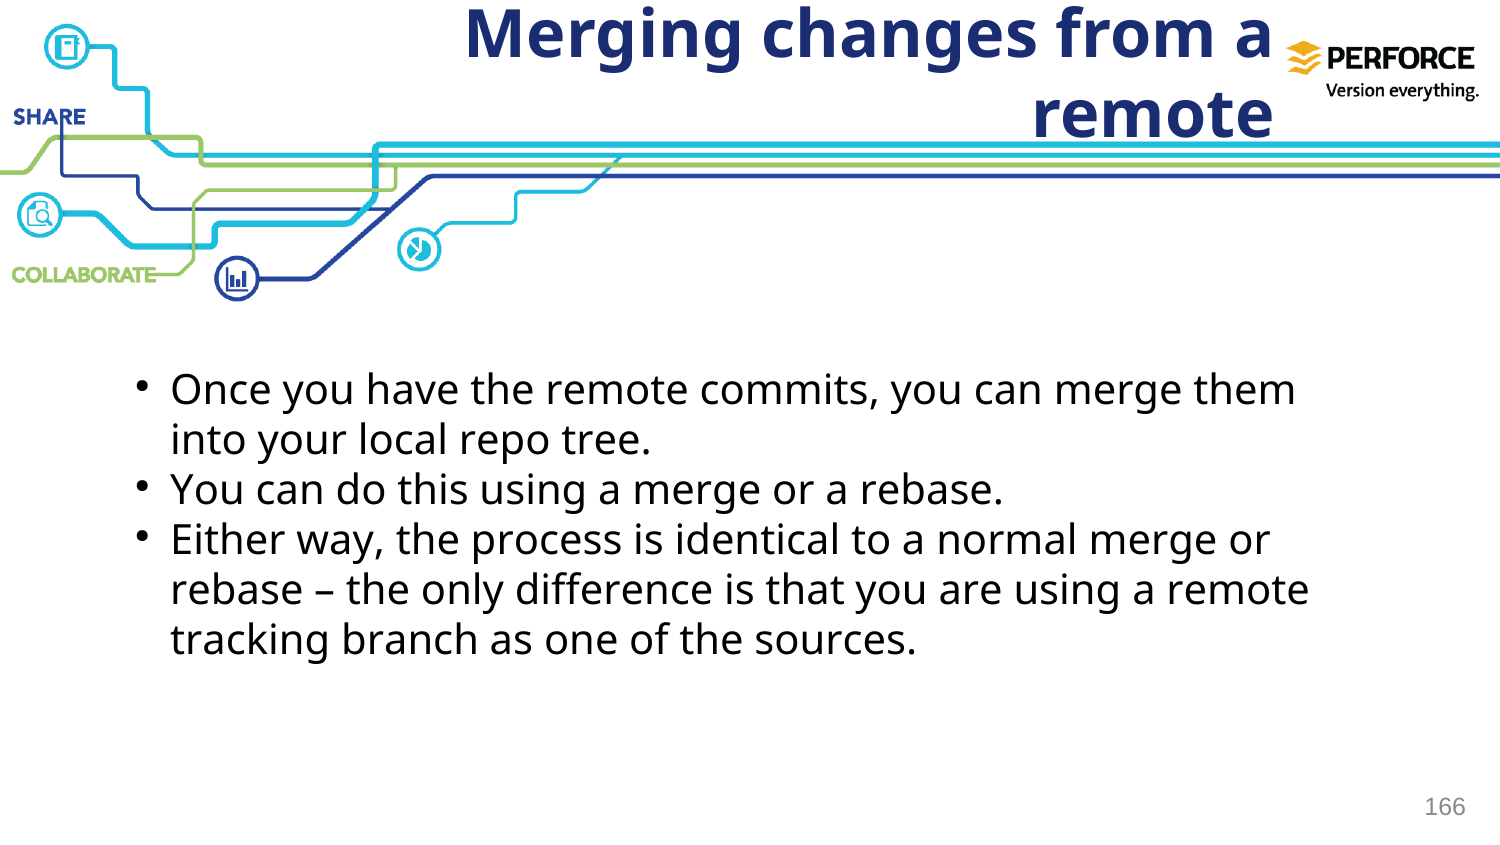

# Merging changes from a remote
Once you have the remote commits, you can merge them into your local repo tree.
You can do this using a merge or a rebase.
Either way, the process is identical to a normal merge or rebase – the only difference is that you are using a remote tracking branch as one of the sources.